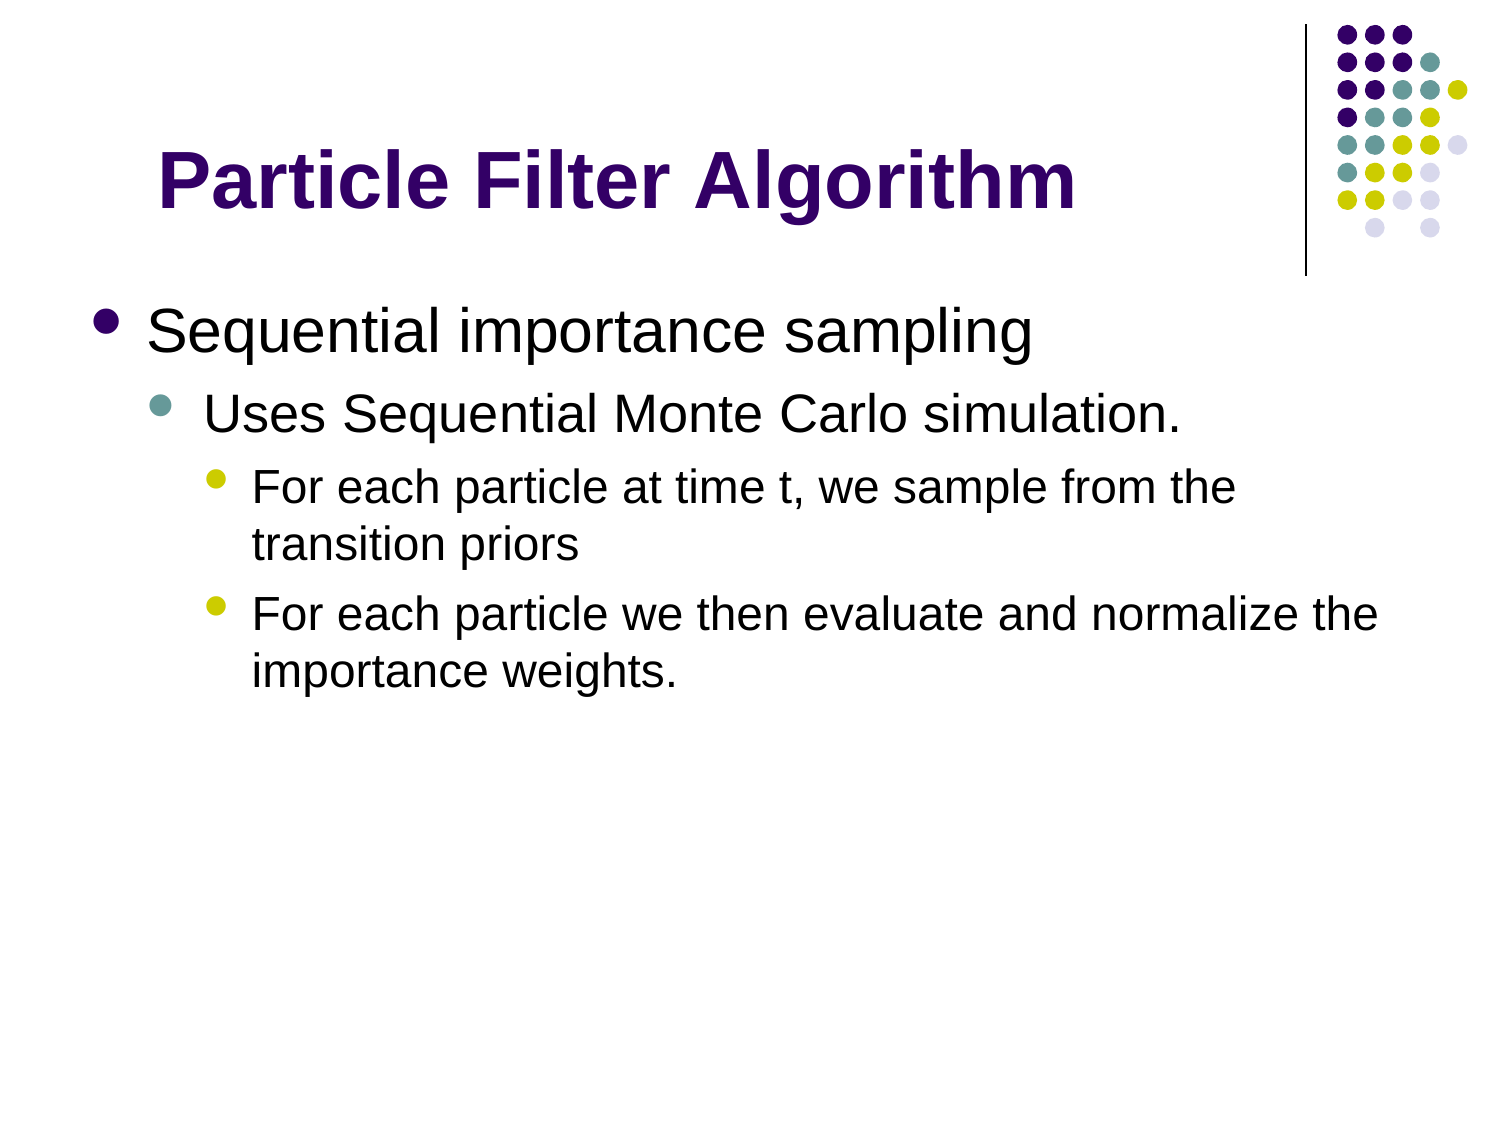

# Particle Filter Algorithm
Sequential importance sampling
Uses Sequential Monte Carlo simulation.
For each particle at time t, we sample from the transition priors
For each particle we then evaluate and normalize the importance weights.